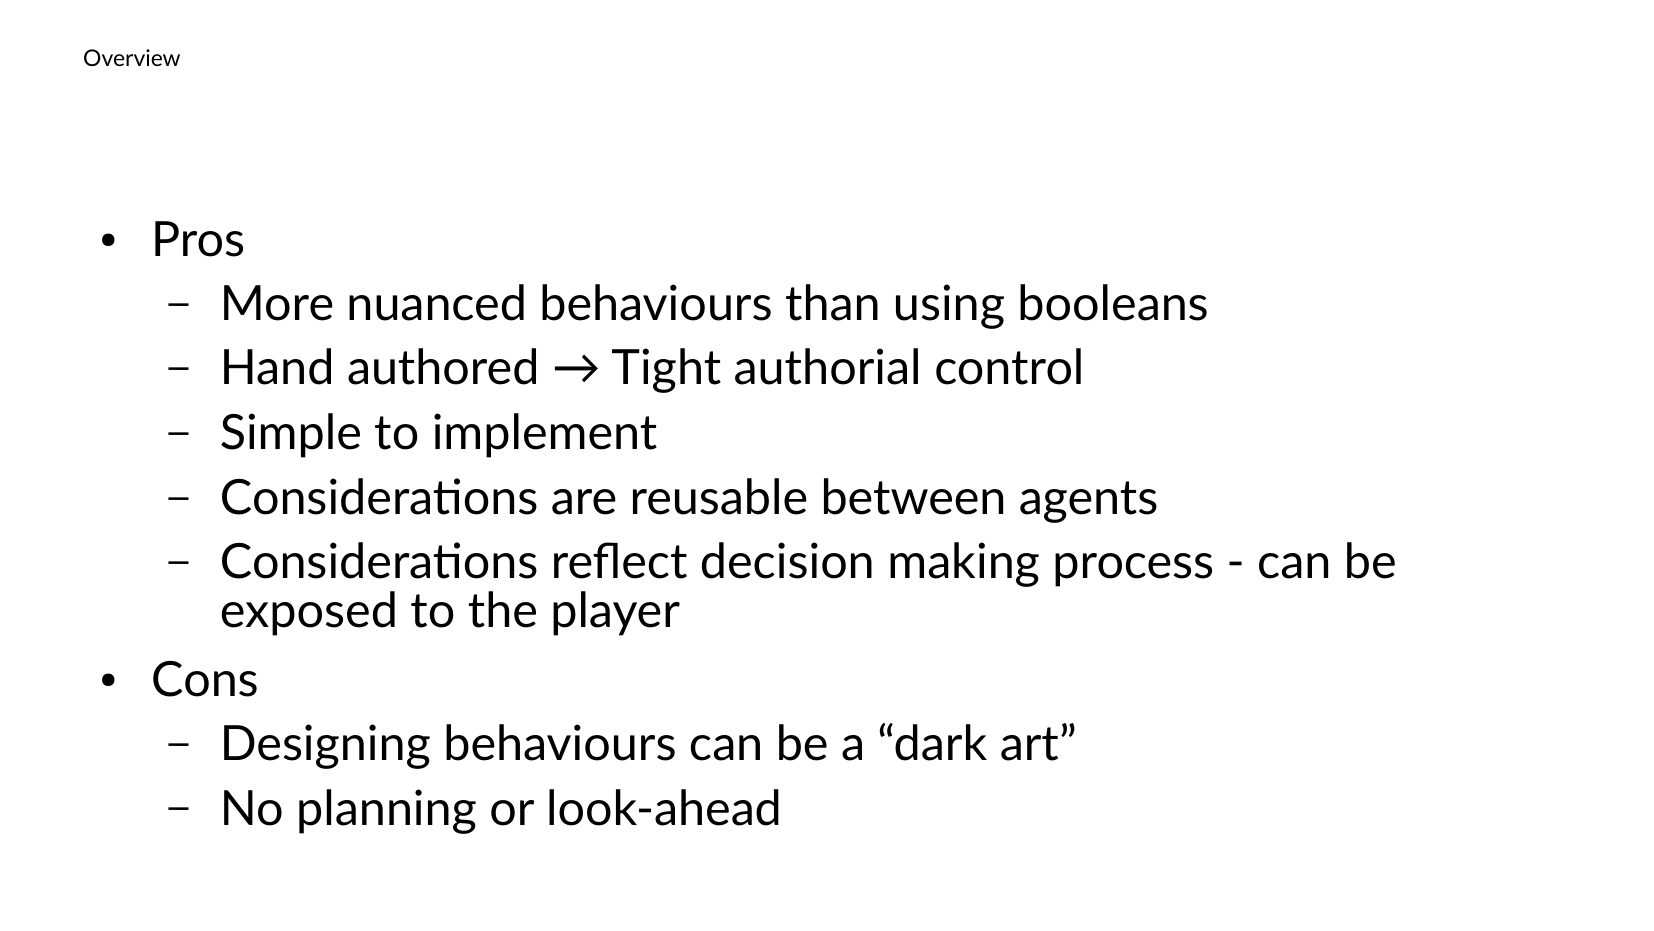

# Overview
Pros
More nuanced behaviours than using booleans
Hand authored → Tight authorial control
Simple to implement
Considerations are reusable between agents
Considerations reflect decision making process - can be exposed to the player
Cons
Designing behaviours can be a “dark art”
No planning or look-ahead